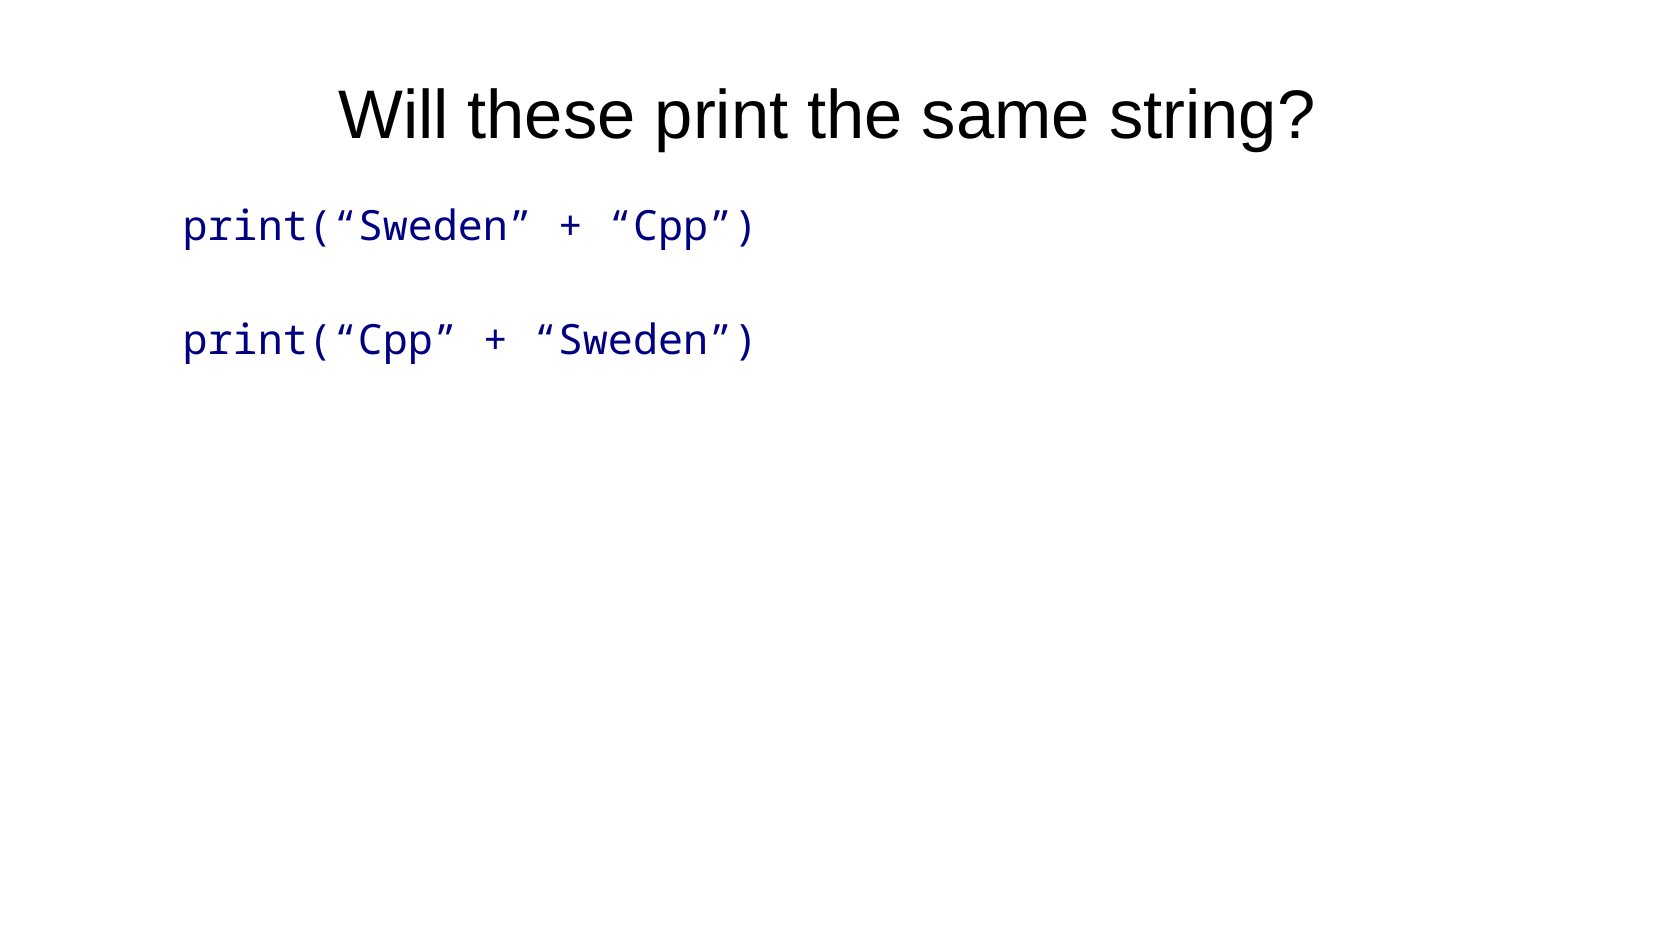

Will these print the same string?
# print(“Sweden” + “Cpp”)
 print(“Cpp” + “Sweden”)